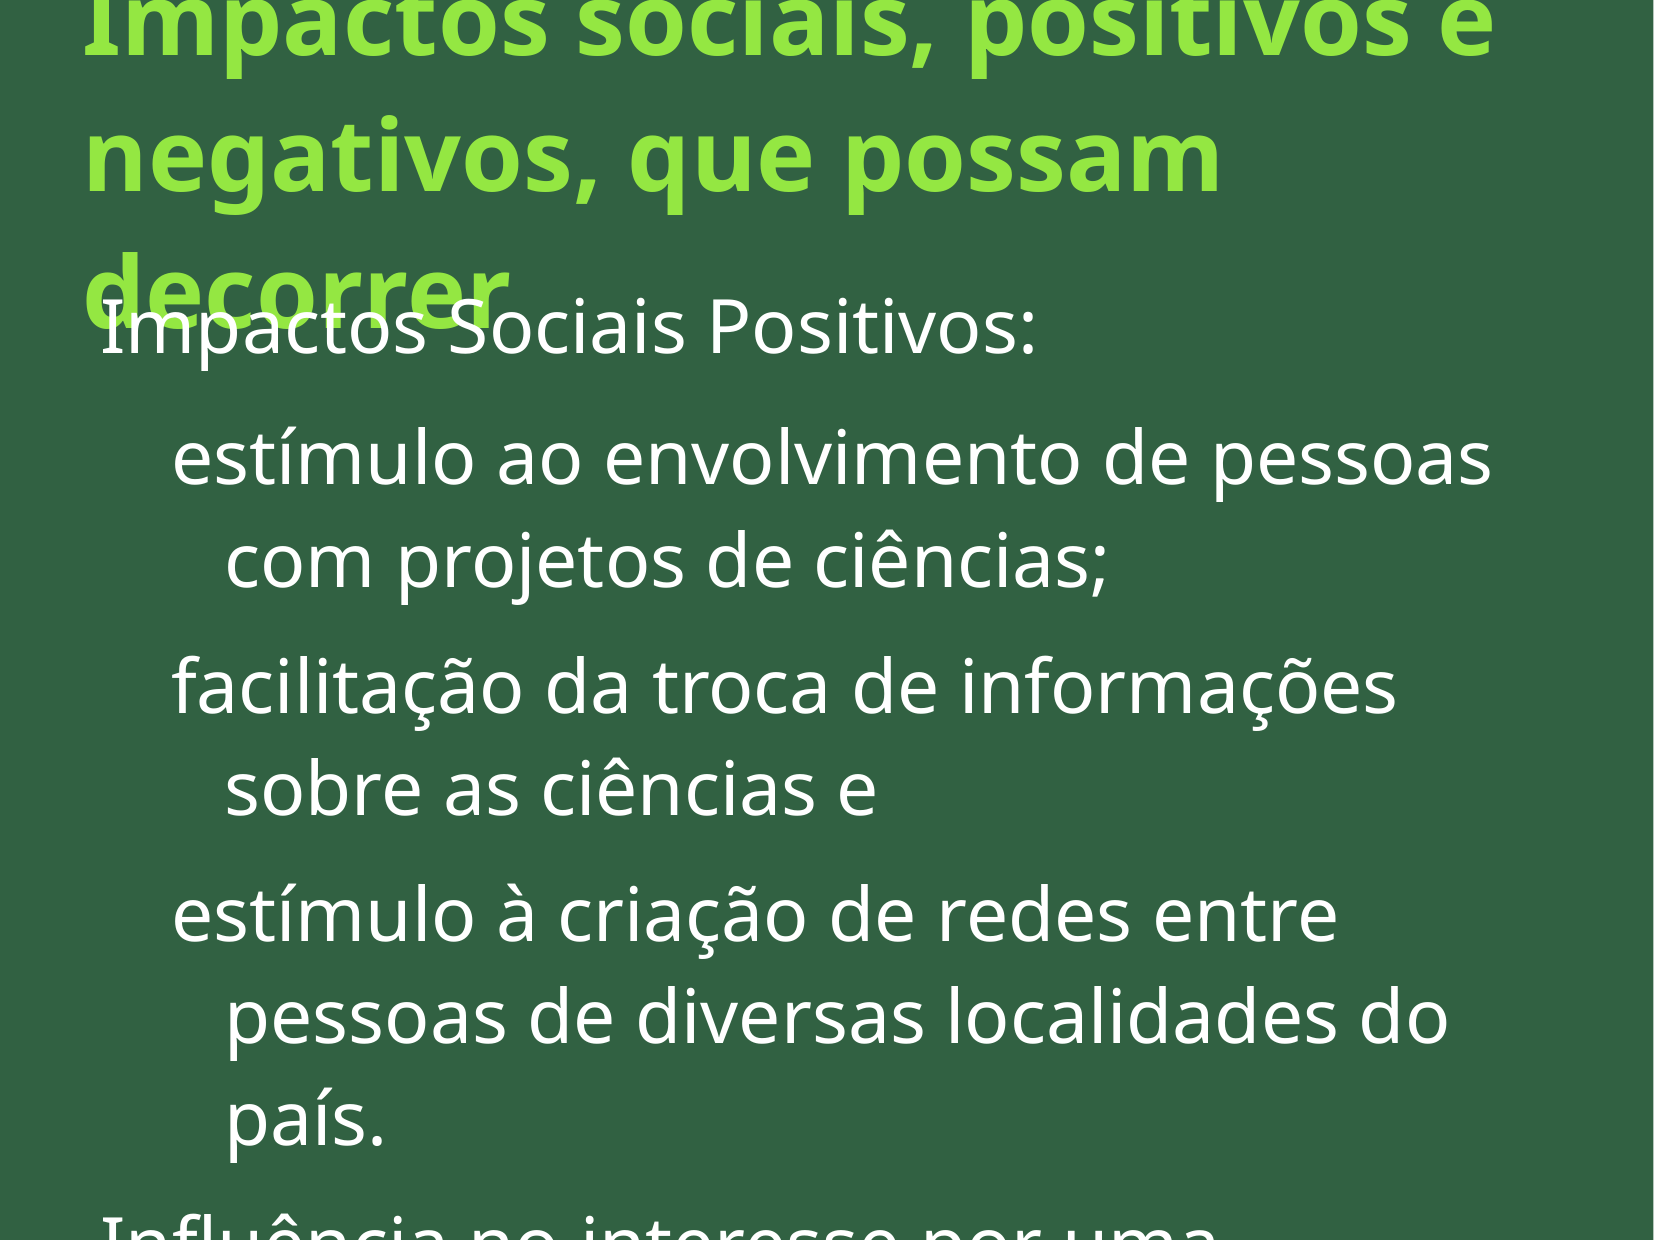

# Impactos sociais, positivos e negativos, que possam decorrer
Impactos Sociais Positivos:
estímulo ao envolvimento de pessoas com projetos de ciências;
facilitação da troca de informações sobre as ciências e
estímulo à criação de redes entre pessoas de diversas localidades do país.
Influência no interesse por uma formação técnica e/ou superior e estímulo a avanços em termos tecnológicos e científicos